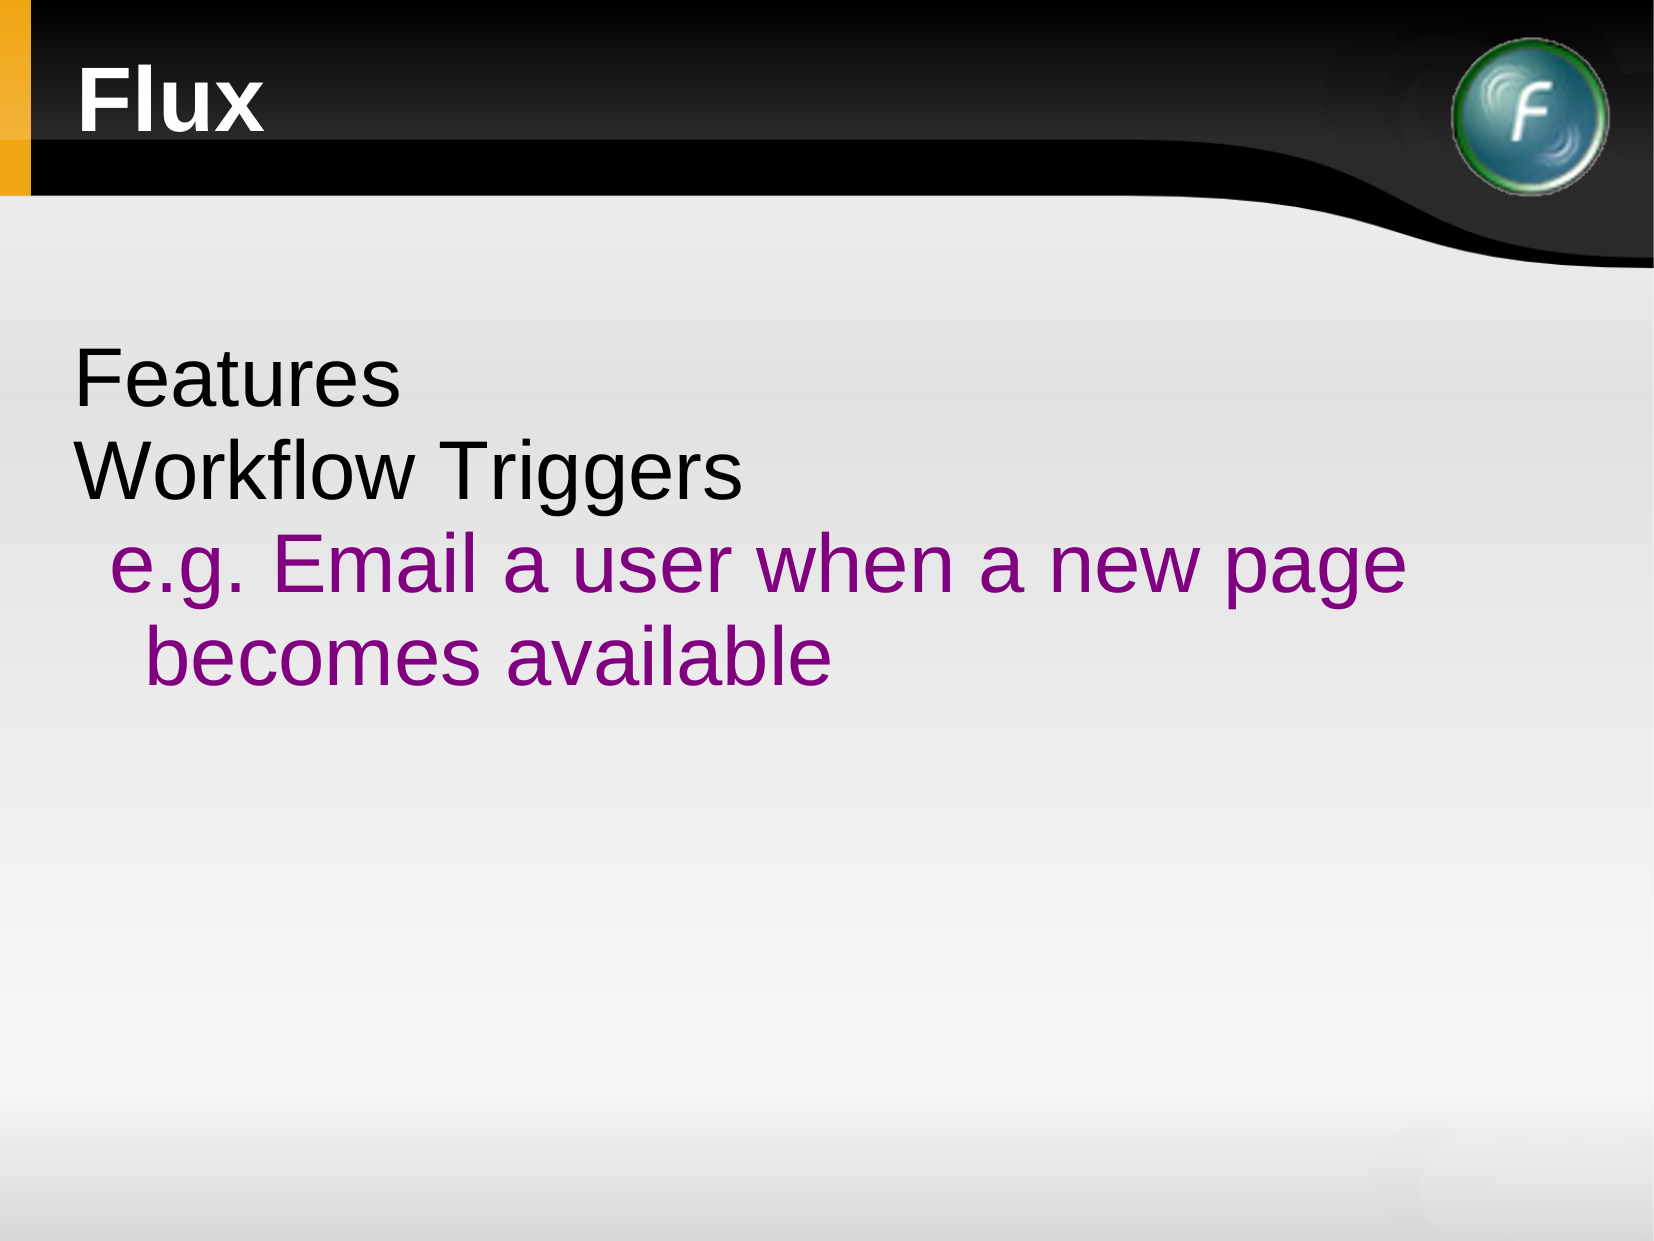

# Flux
Features
Workflow Triggers
e.g. Email a user when a new page becomes available